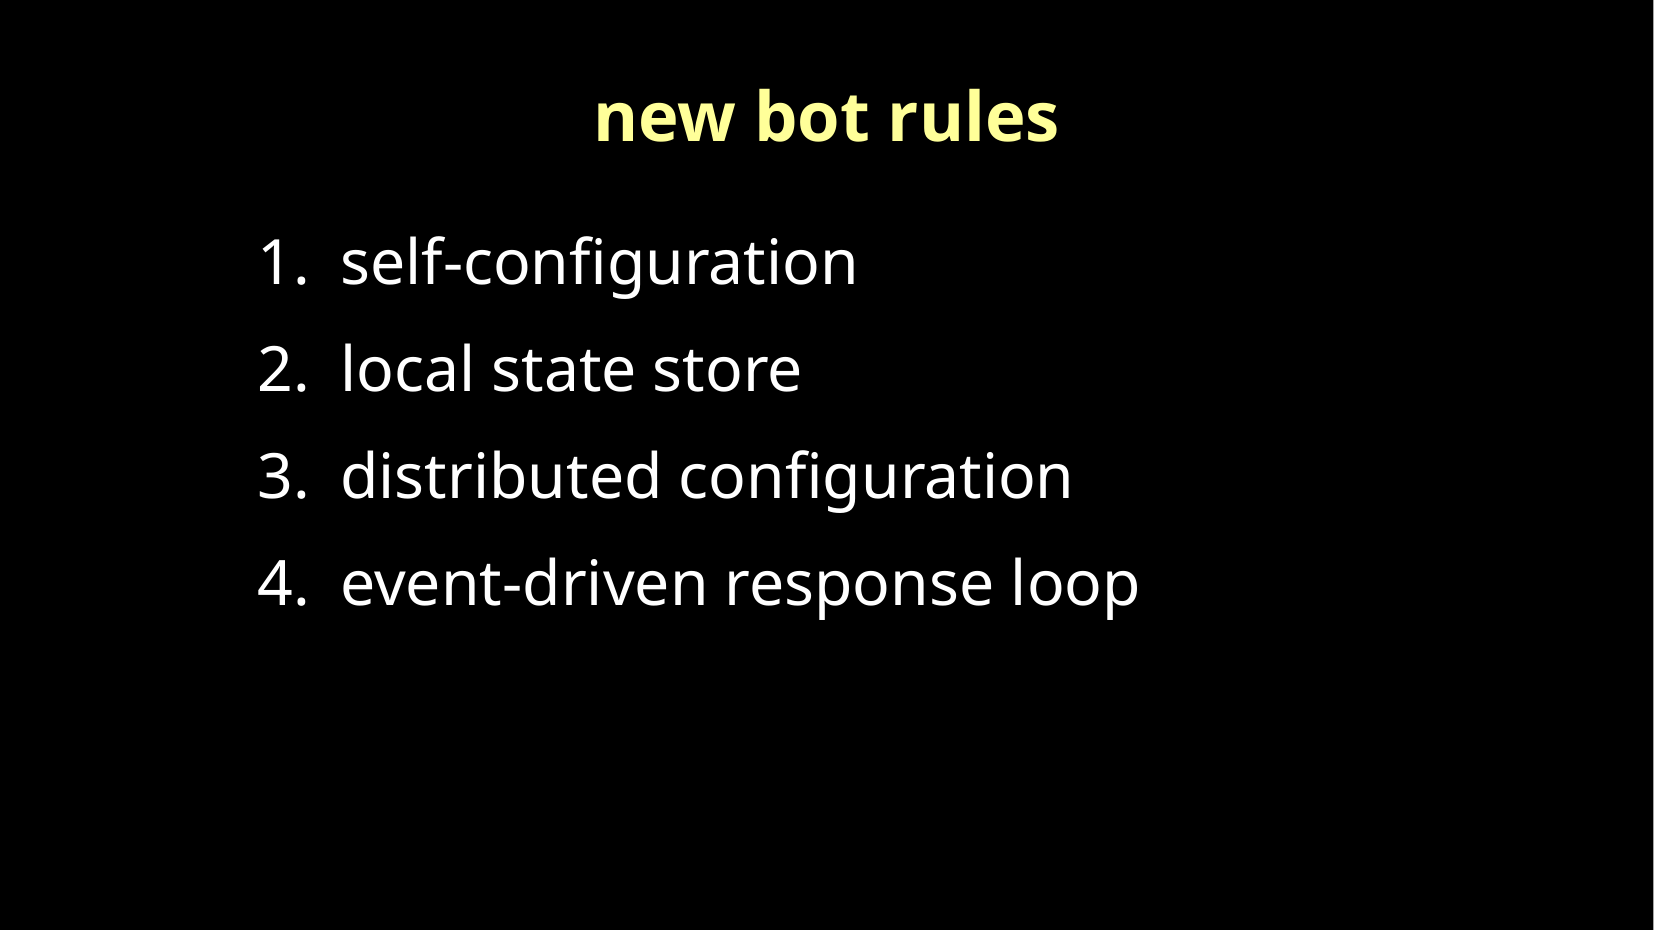

# new bot rules
self-configuration
local state store
distributed configuration
event-driven response loop